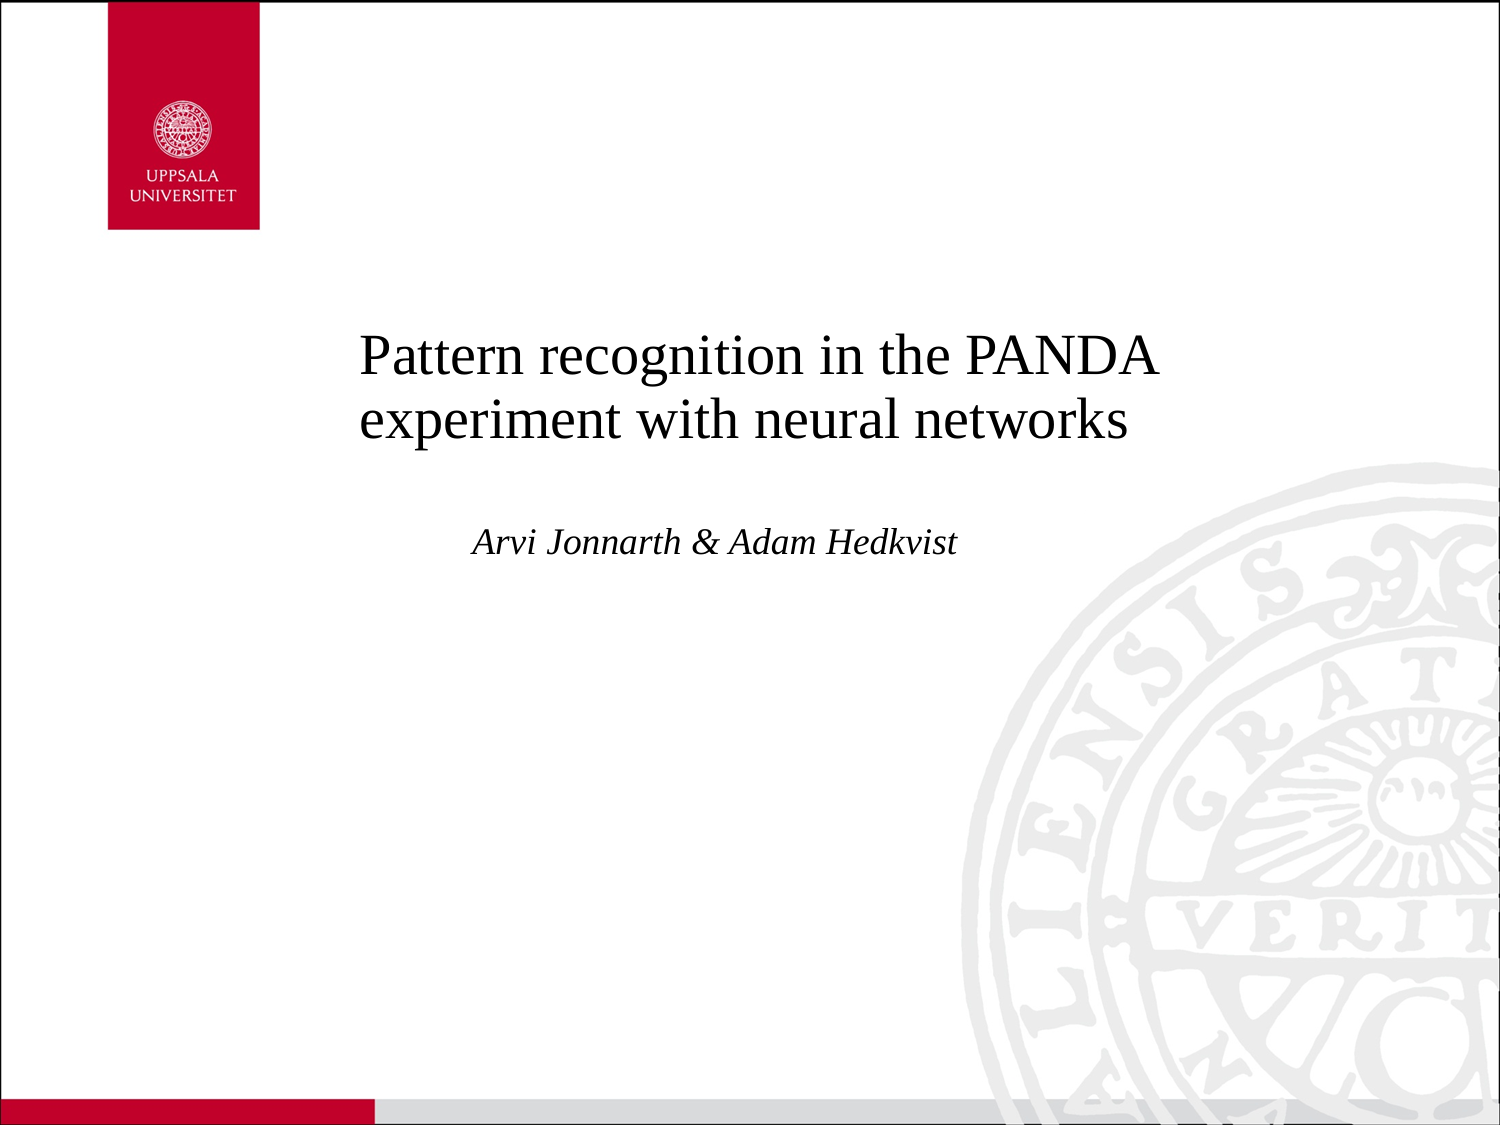

#
Pattern recognition in the PANDA experiment with neural networks
Arvi Jonnarth & Adam Hedkvist